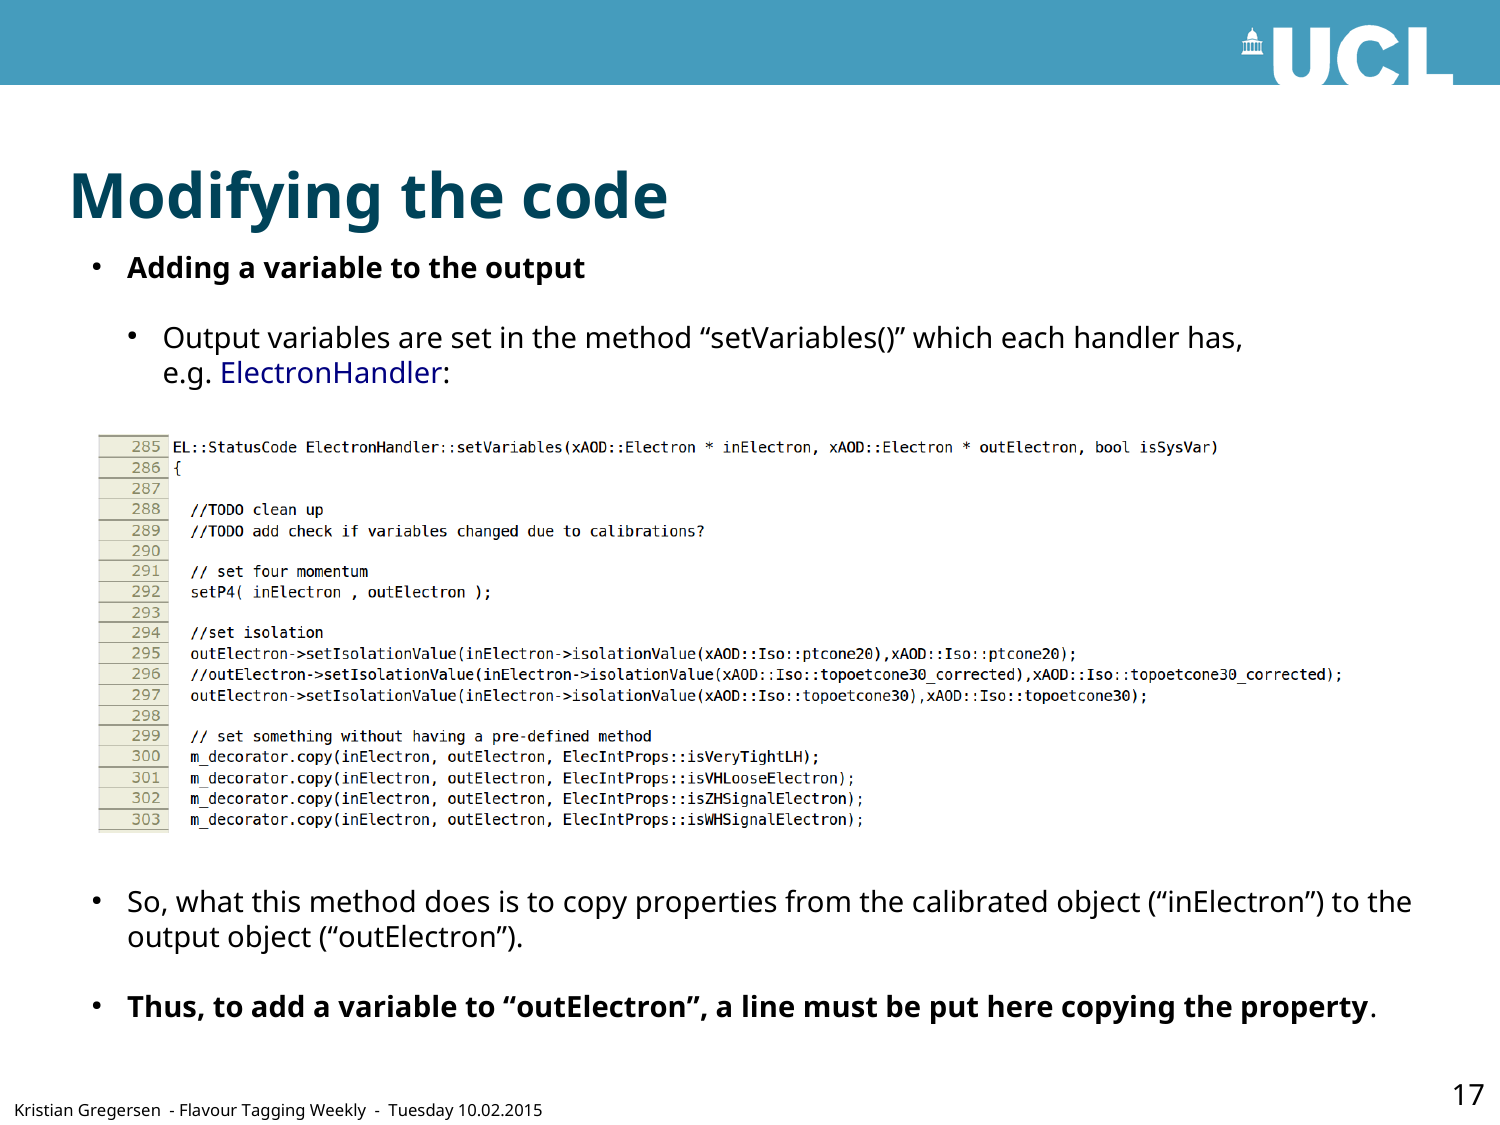

# Modifying the code
Adding a variable to the output
Output variables are set in the method “setVariables()” which each handler has,
e.g. ElectronHandler:
So, what this method does is to copy properties from the calibrated object (“inElectron”) to the
output object (“outElectron”).
Thus, to add a variable to “outElectron”, a line must be put here copying the property.
17